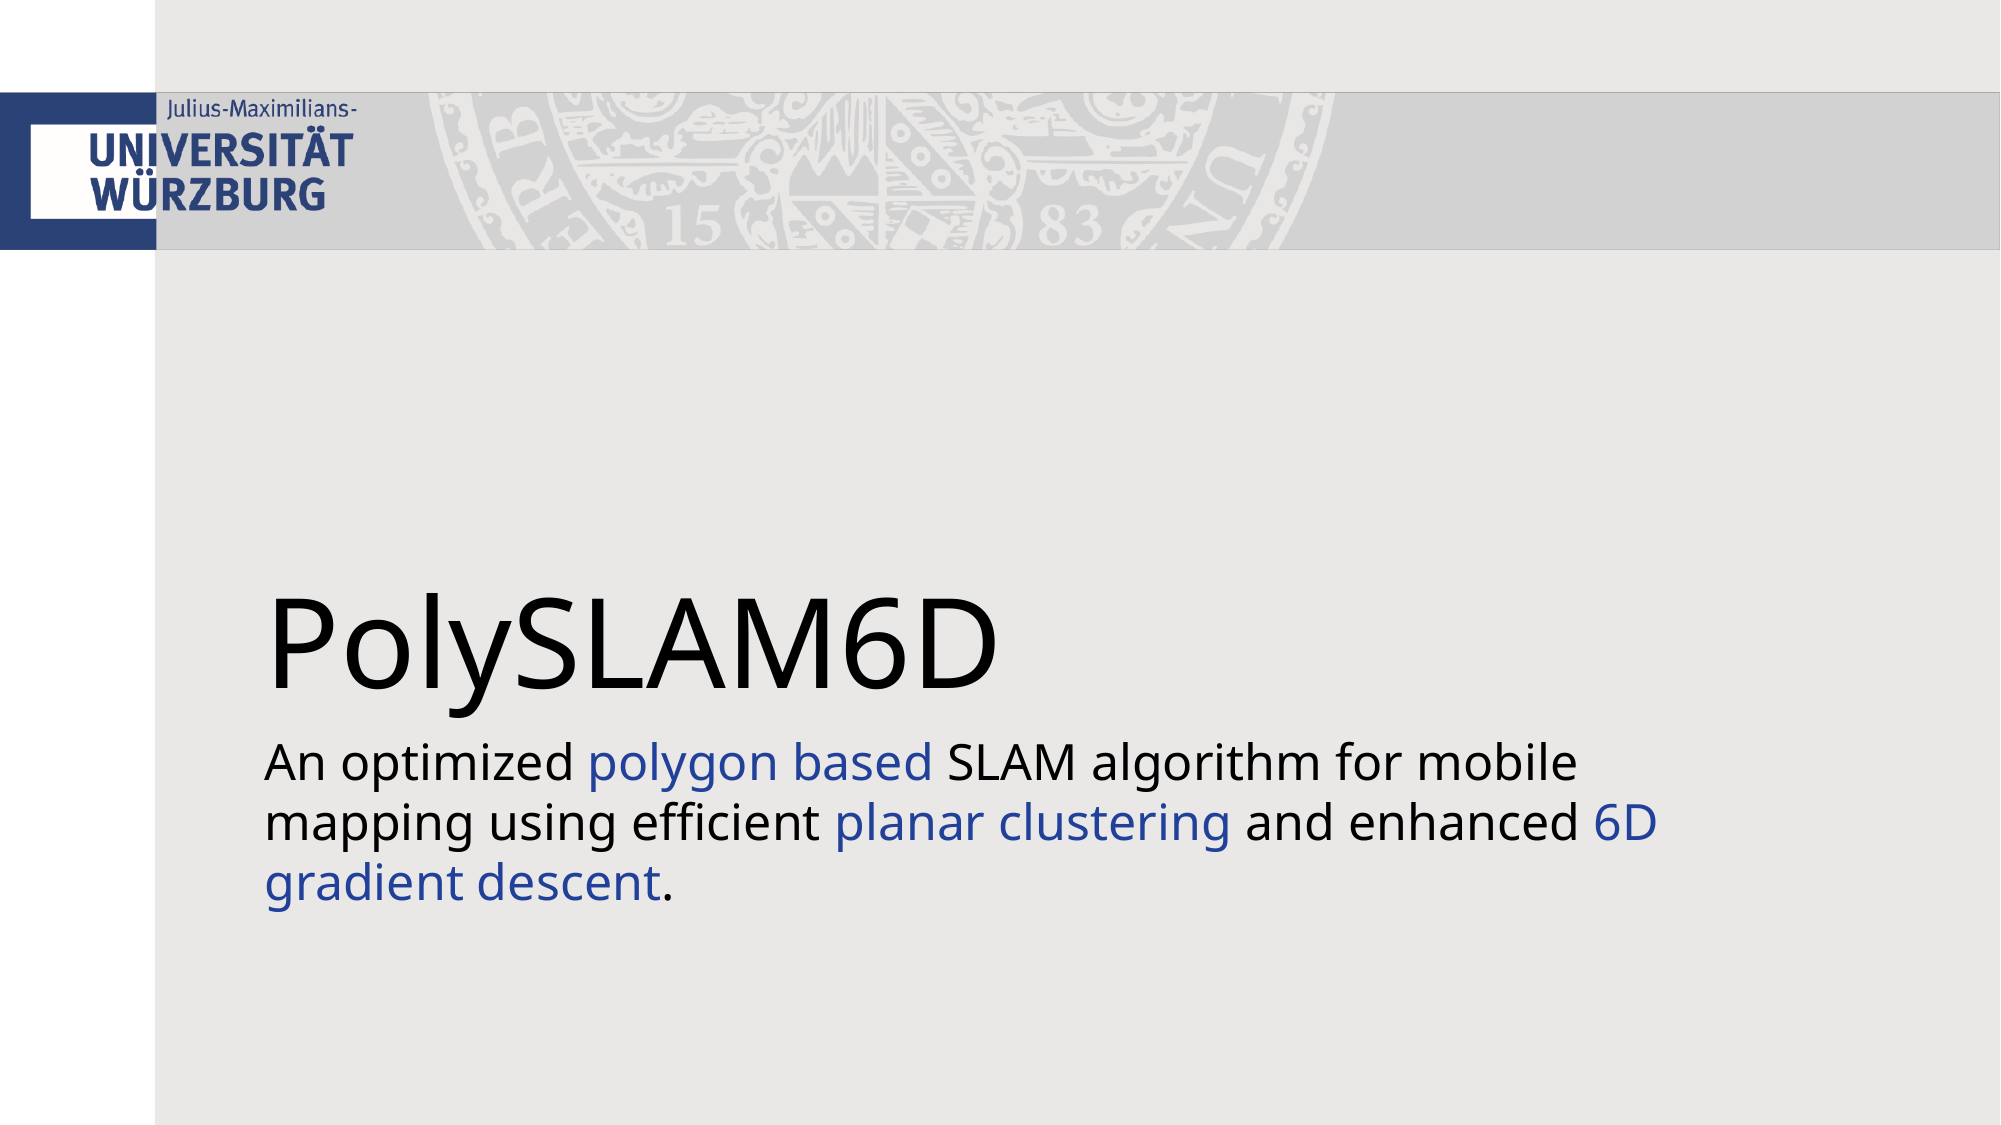

# PolySLAM6D
An optimized polygon based SLAM algorithm for mobile mapping using efficient planar clustering and enhanced 6D gradient descent.